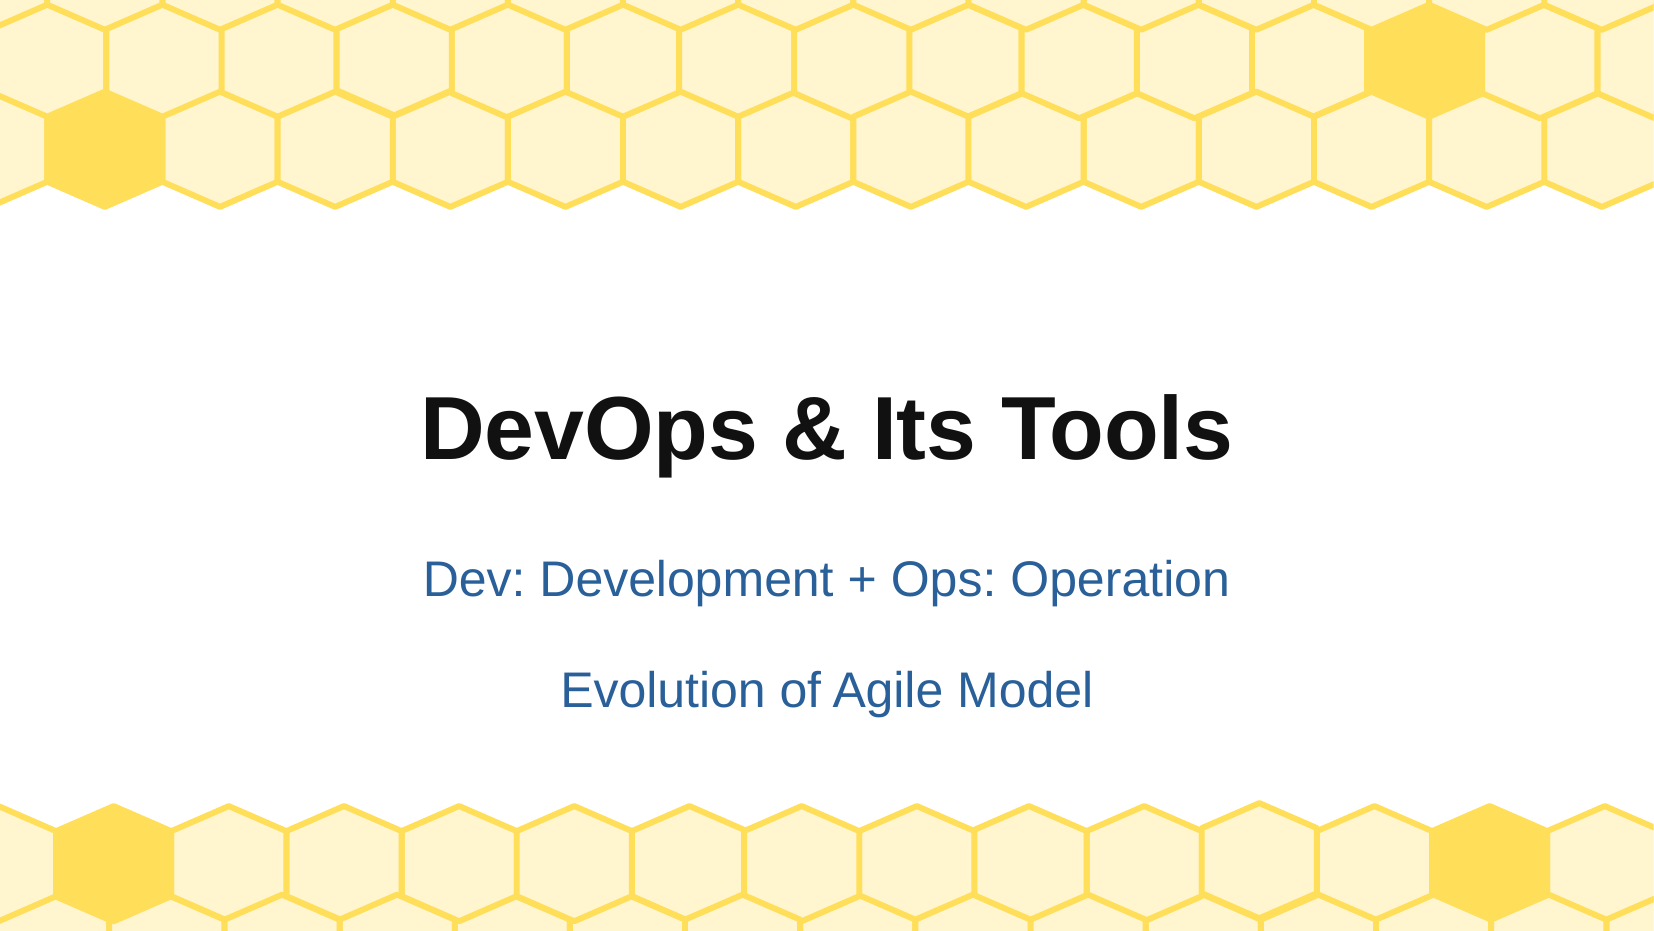

# DevOps & Its Tools
Dev: Development + Ops: Operation
Evolution of Agile Model